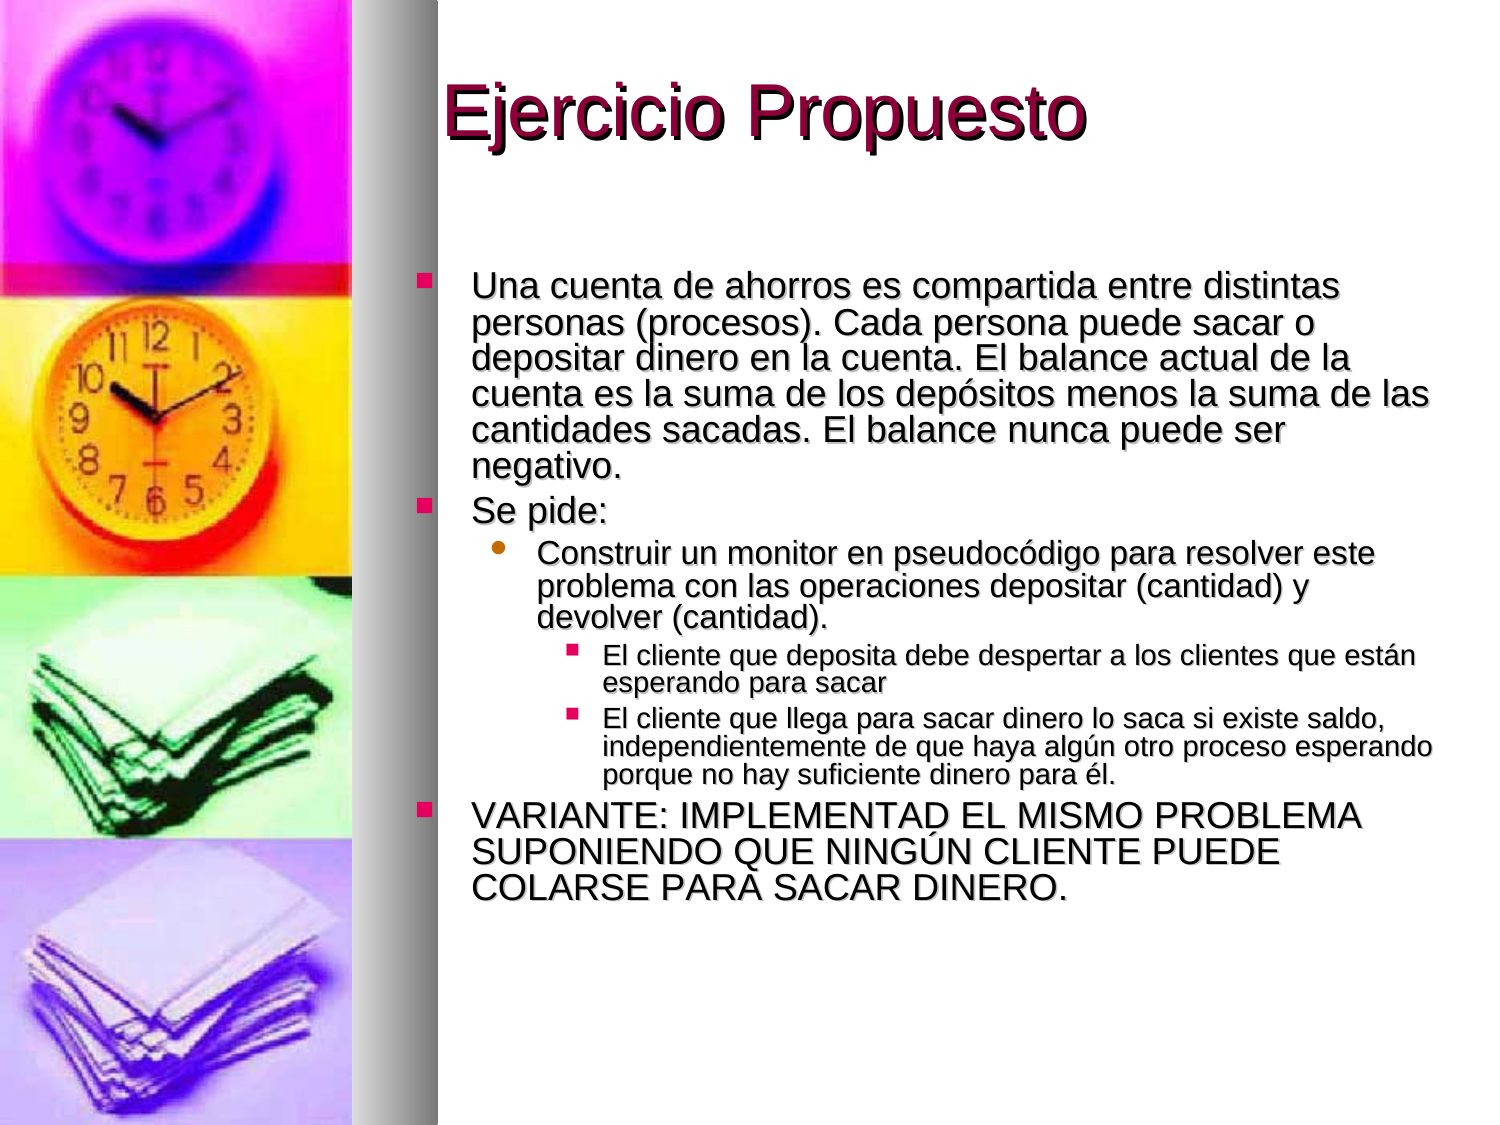

# Ejercicio Propuesto
Una cuenta de ahorros es compartida entre distintas personas (procesos). Cada persona puede sacar o depositar dinero en la cuenta. El balance actual de la cuenta es la suma de los depósitos menos la suma de las cantidades sacadas. El balance nunca puede ser negativo.
Se pide:
Construir un monitor en pseudocódigo para resolver este problema con las operaciones depositar (cantidad) y devolver (cantidad).
El cliente que deposita debe despertar a los clientes que están esperando para sacar
El cliente que llega para sacar dinero lo saca si existe saldo, independientemente de que haya algún otro proceso esperando porque no hay suficiente dinero para él.
VARIANTE: IMPLEMENTAD EL MISMO PROBLEMA SUPONIENDO QUE NINGÚN CLIENTE PUEDE COLARSE PARA SACAR DINERO.